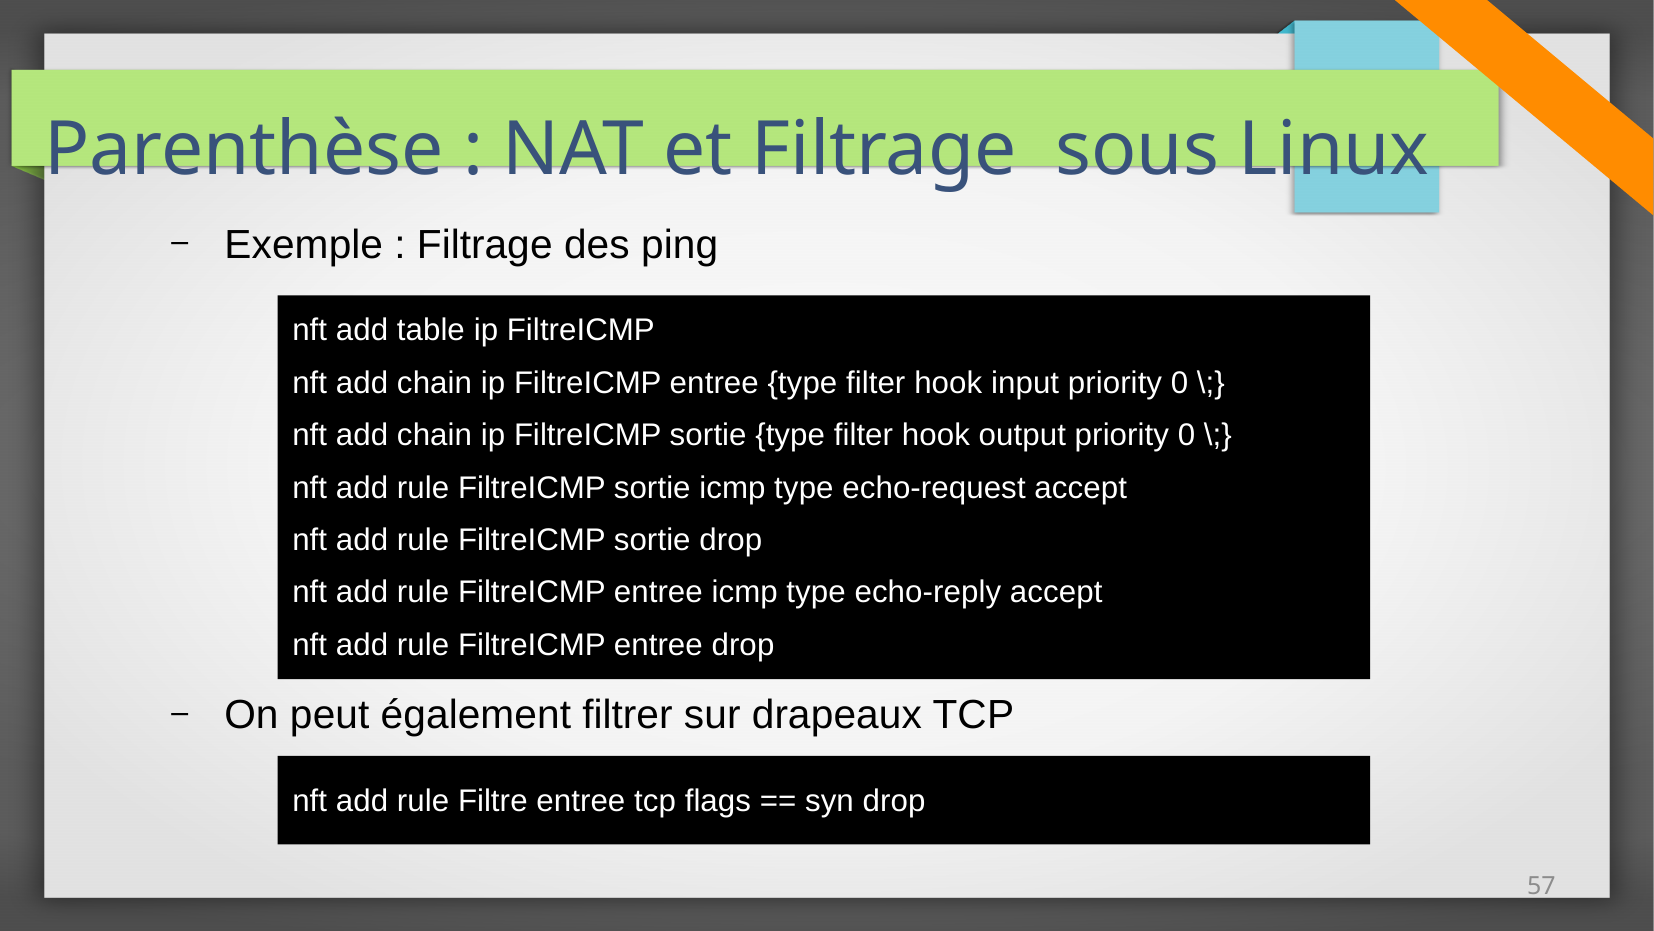

Parenthèse : NAT et Filtrage sous Linux
# Exemple : Filtrage des ping
On peut également filtrer sur drapeaux TCP
nft add table ip FiltreICMP
nft add chain ip FiltreICMP entree {type filter hook input priority 0 \;}
nft add chain ip FiltreICMP sortie {type filter hook output priority 0 \;}
nft add rule FiltreICMP sortie icmp type echo-request accept
nft add rule FiltreICMP sortie drop
nft add rule FiltreICMP entree icmp type echo-reply accept
nft add rule FiltreICMP entree drop
nft add rule Filtre entree tcp flags == syn drop